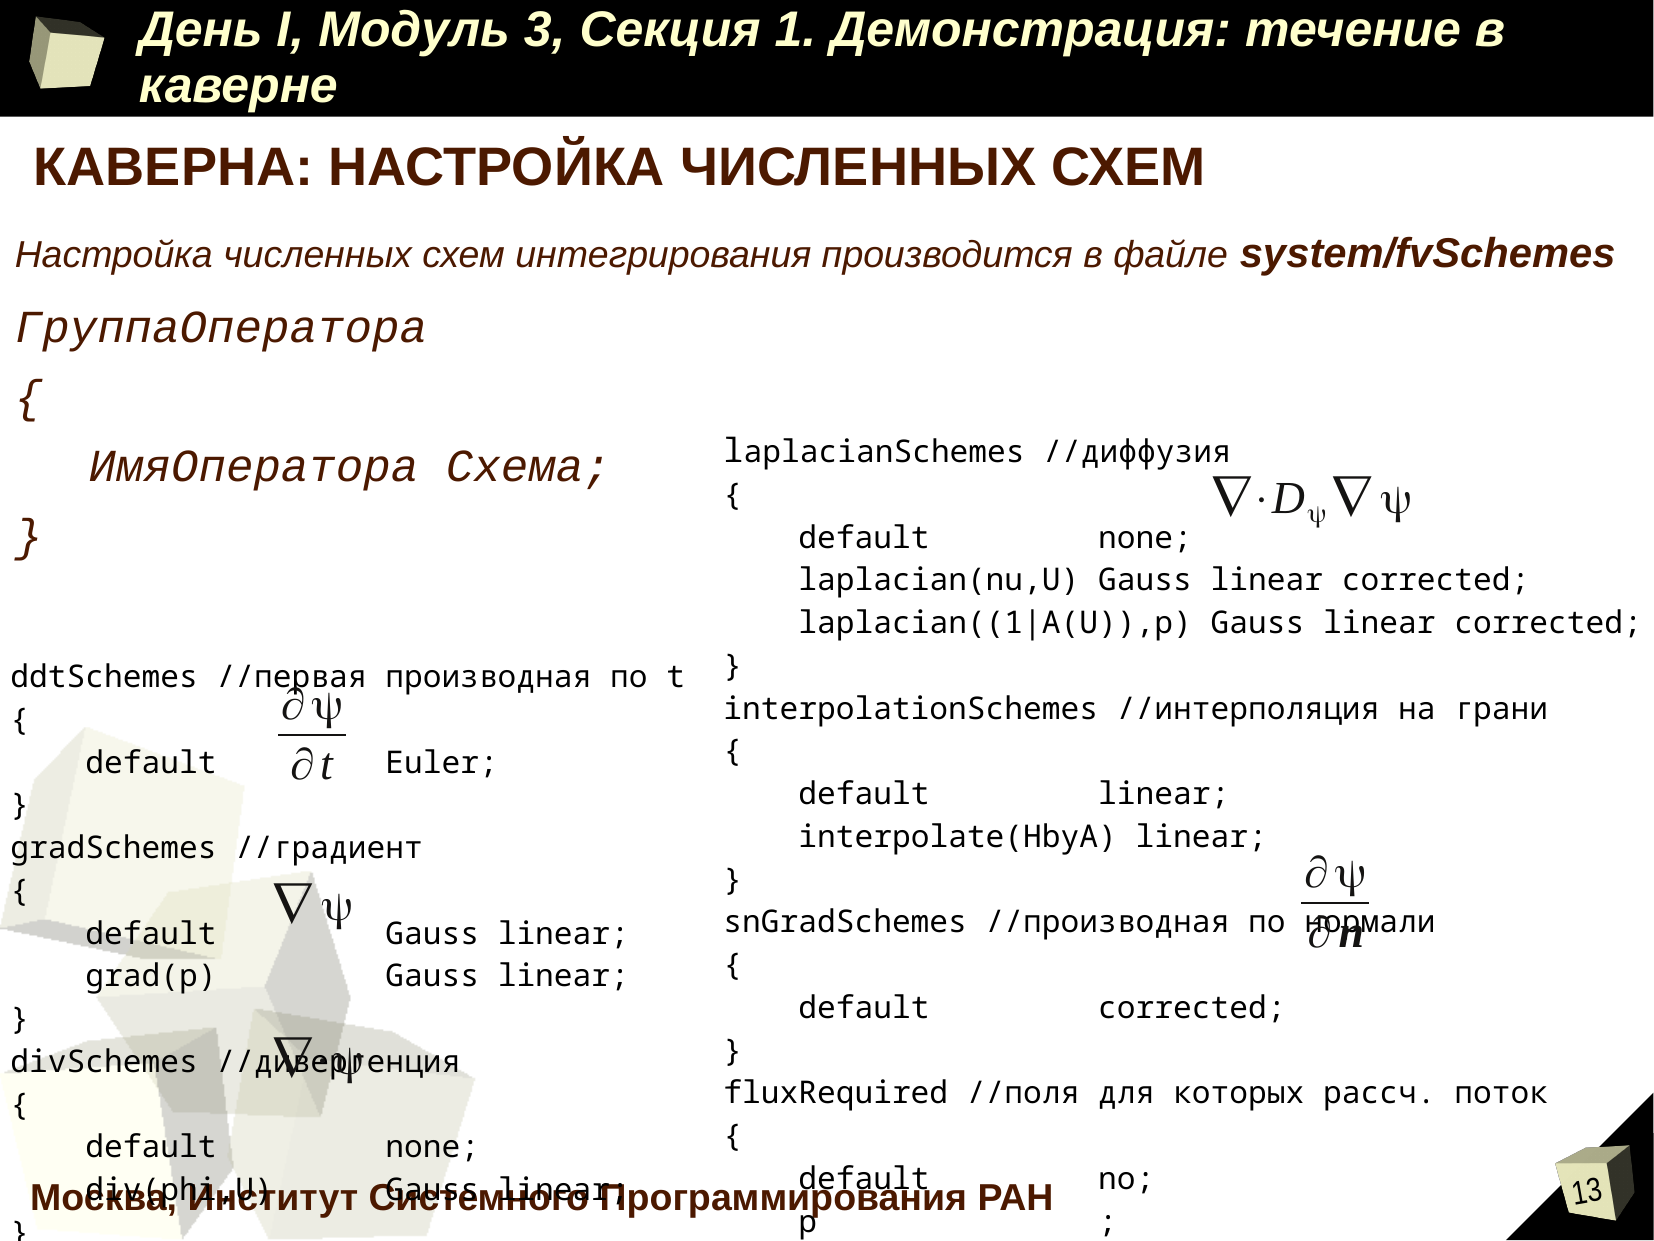

КАВЕРНА: НАСТРОЙКА ЧИСЛЕННЫХ СХЕМ
Настройка численных схем интегрирования производится в файле system/fvSchemes
ГруппаОператора
{
	ИмяОператора Схема;
}
laplacianSchemes //диффузия
{
 default none;
 laplacian(nu,U) Gauss linear corrected;
 laplacian((1|A(U)),p) Gauss linear corrected;
}
interpolationSchemes //интерполяция на грани
{
 default linear;
 interpolate(HbyA) linear;
}
snGradSchemes //производная по нормали
{
 default corrected;
}
fluxRequired //поля для которых рассч. поток
{
 default no;
 p ;
}
ddtSchemes //первая производная по t
{
 default Euler;
}
gradSchemes //градиент
{
 default Gauss linear;
 grad(p) Gauss linear;
}
divSchemes //дивергенция
{
 default none;
 div(phi,U) Gauss linear;
}